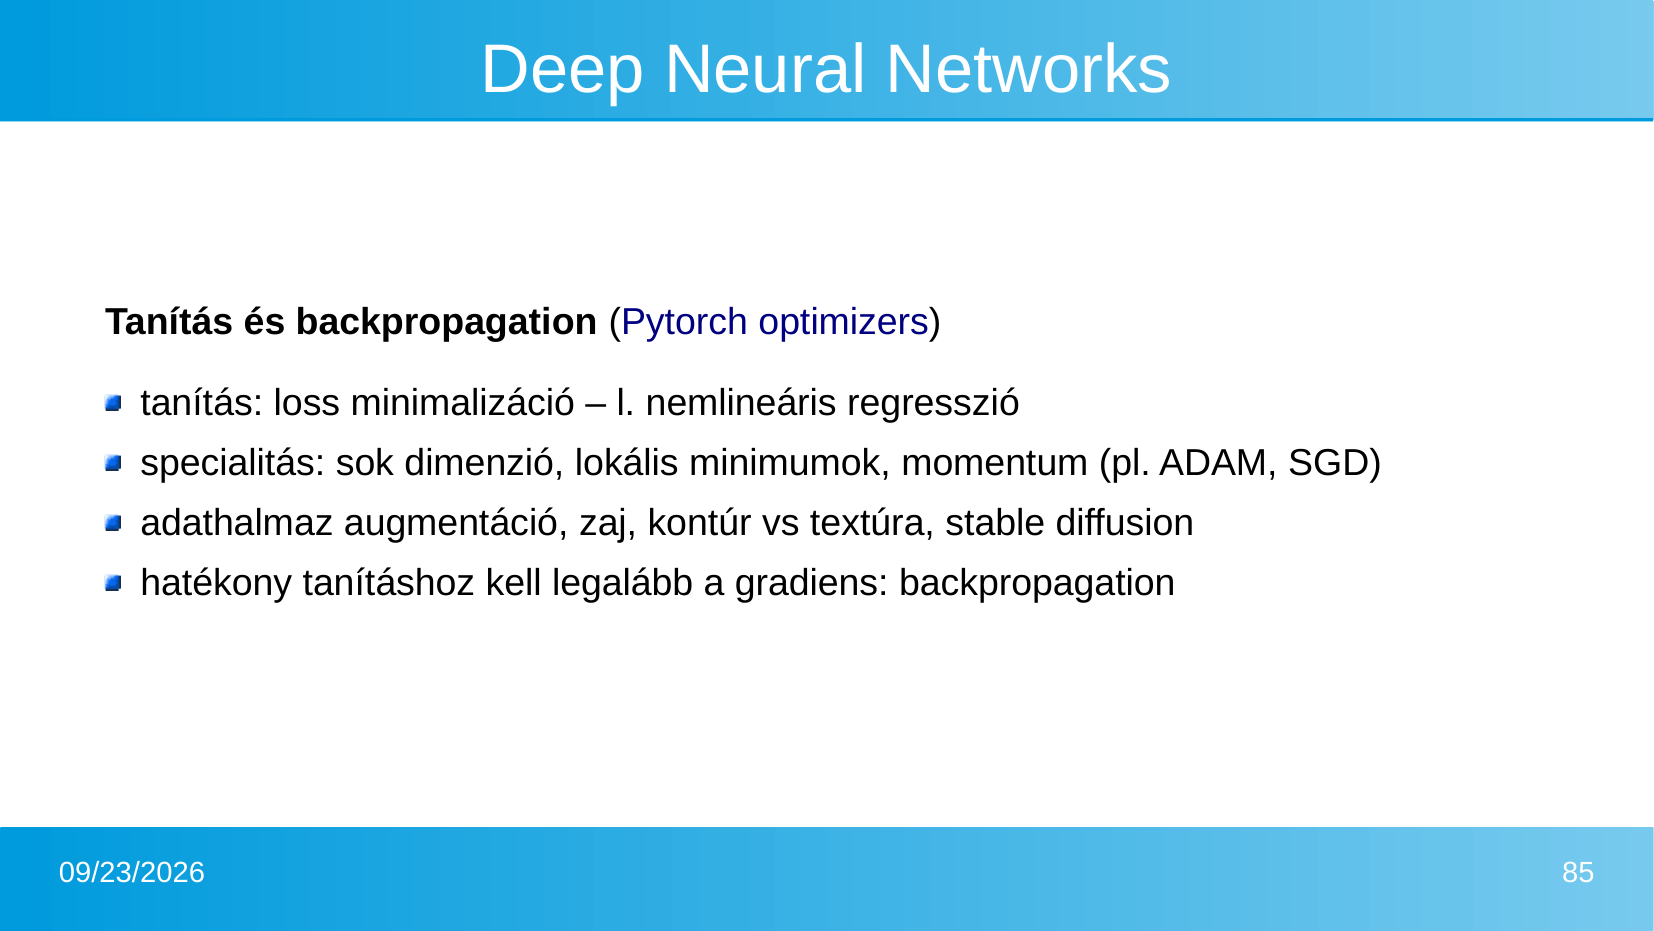

# Deep Neural Networks
Tanítás és backpropagation (Pytorch optimizers)
tanítás: loss minimalizáció – l. nemlineáris regresszió
specialitás: sok dimenzió, lokális minimumok, momentum (pl. ADAM, SGD)
adathalmaz augmentáció, zaj, kontúr vs textúra, stable diffusion
hatékony tanításhoz kell legalább a gradiens: backpropagation
85